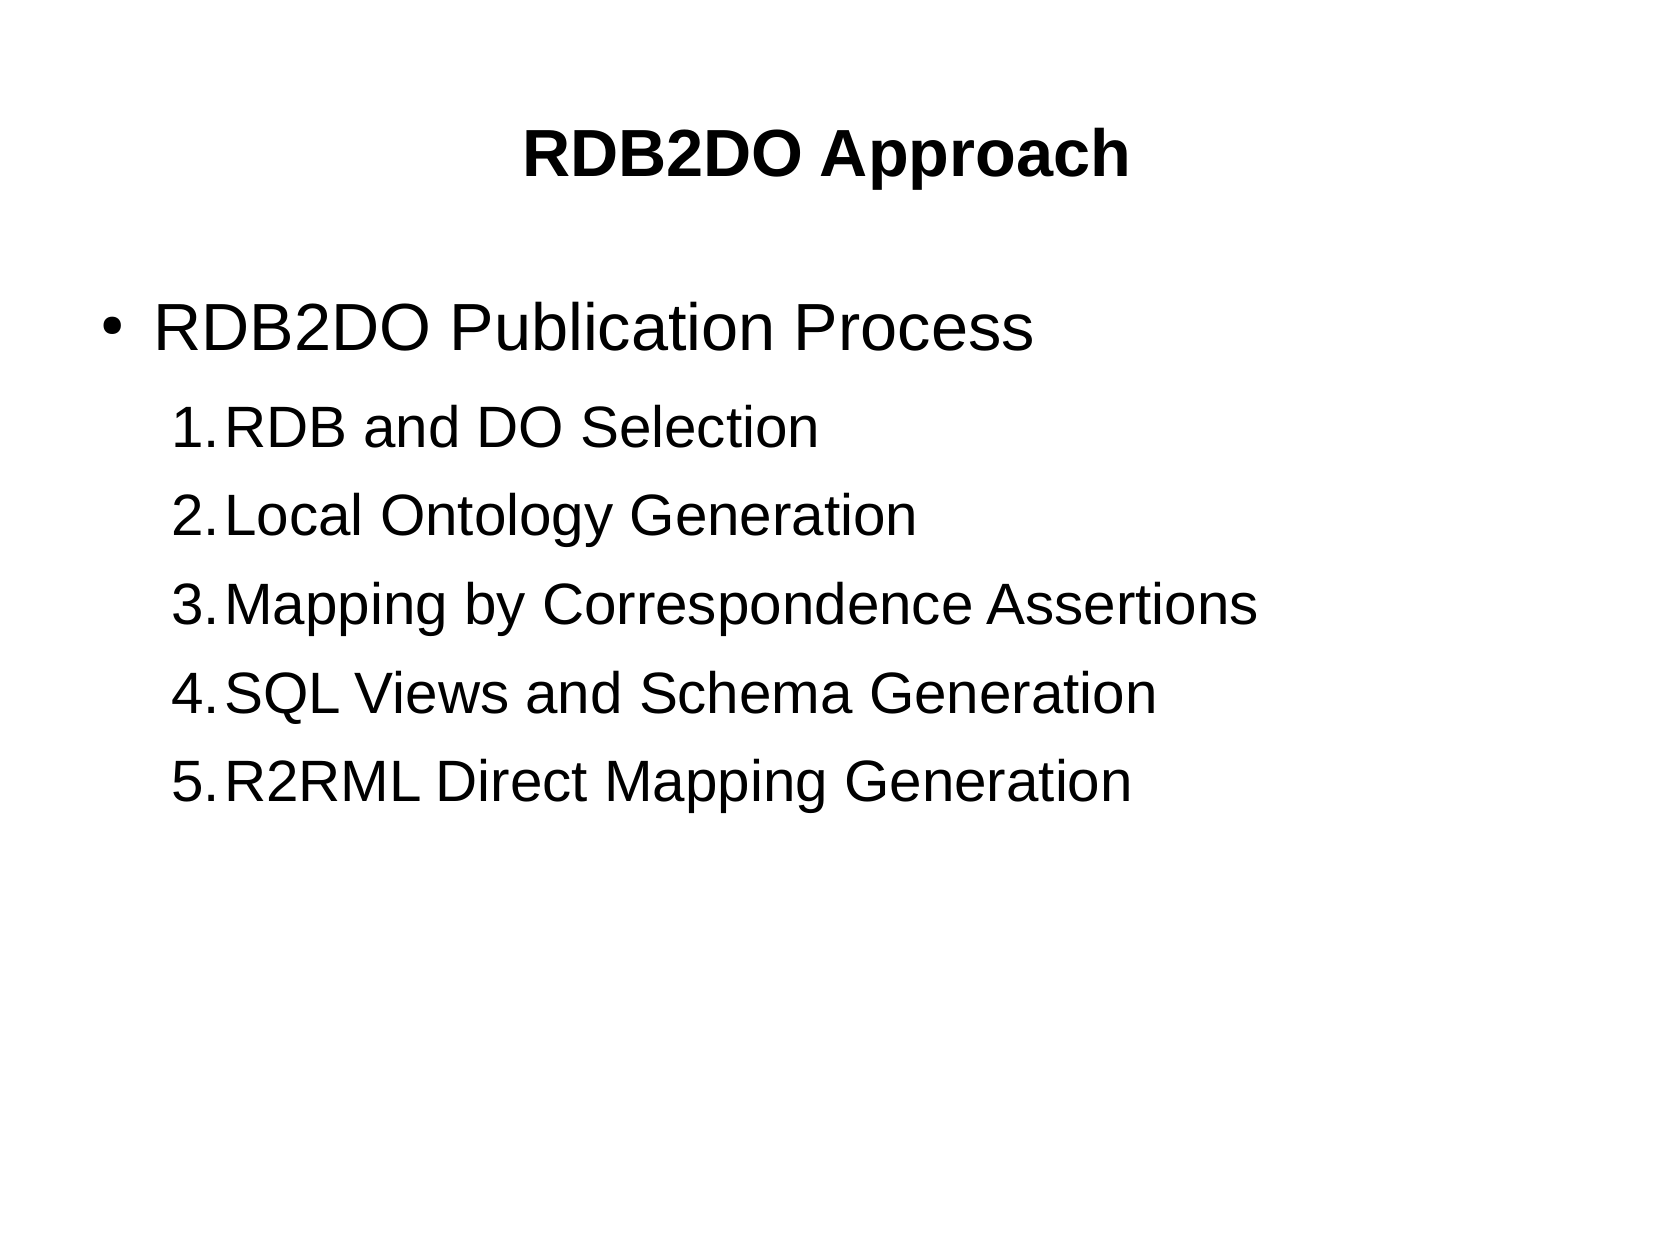

# RDB2DO Approach
RDB2DO Publication Process
RDB and DO Selection
Local Ontology Generation
Mapping by Correspondence Assertions
SQL Views and Schema Generation
R2RML Direct Mapping Generation